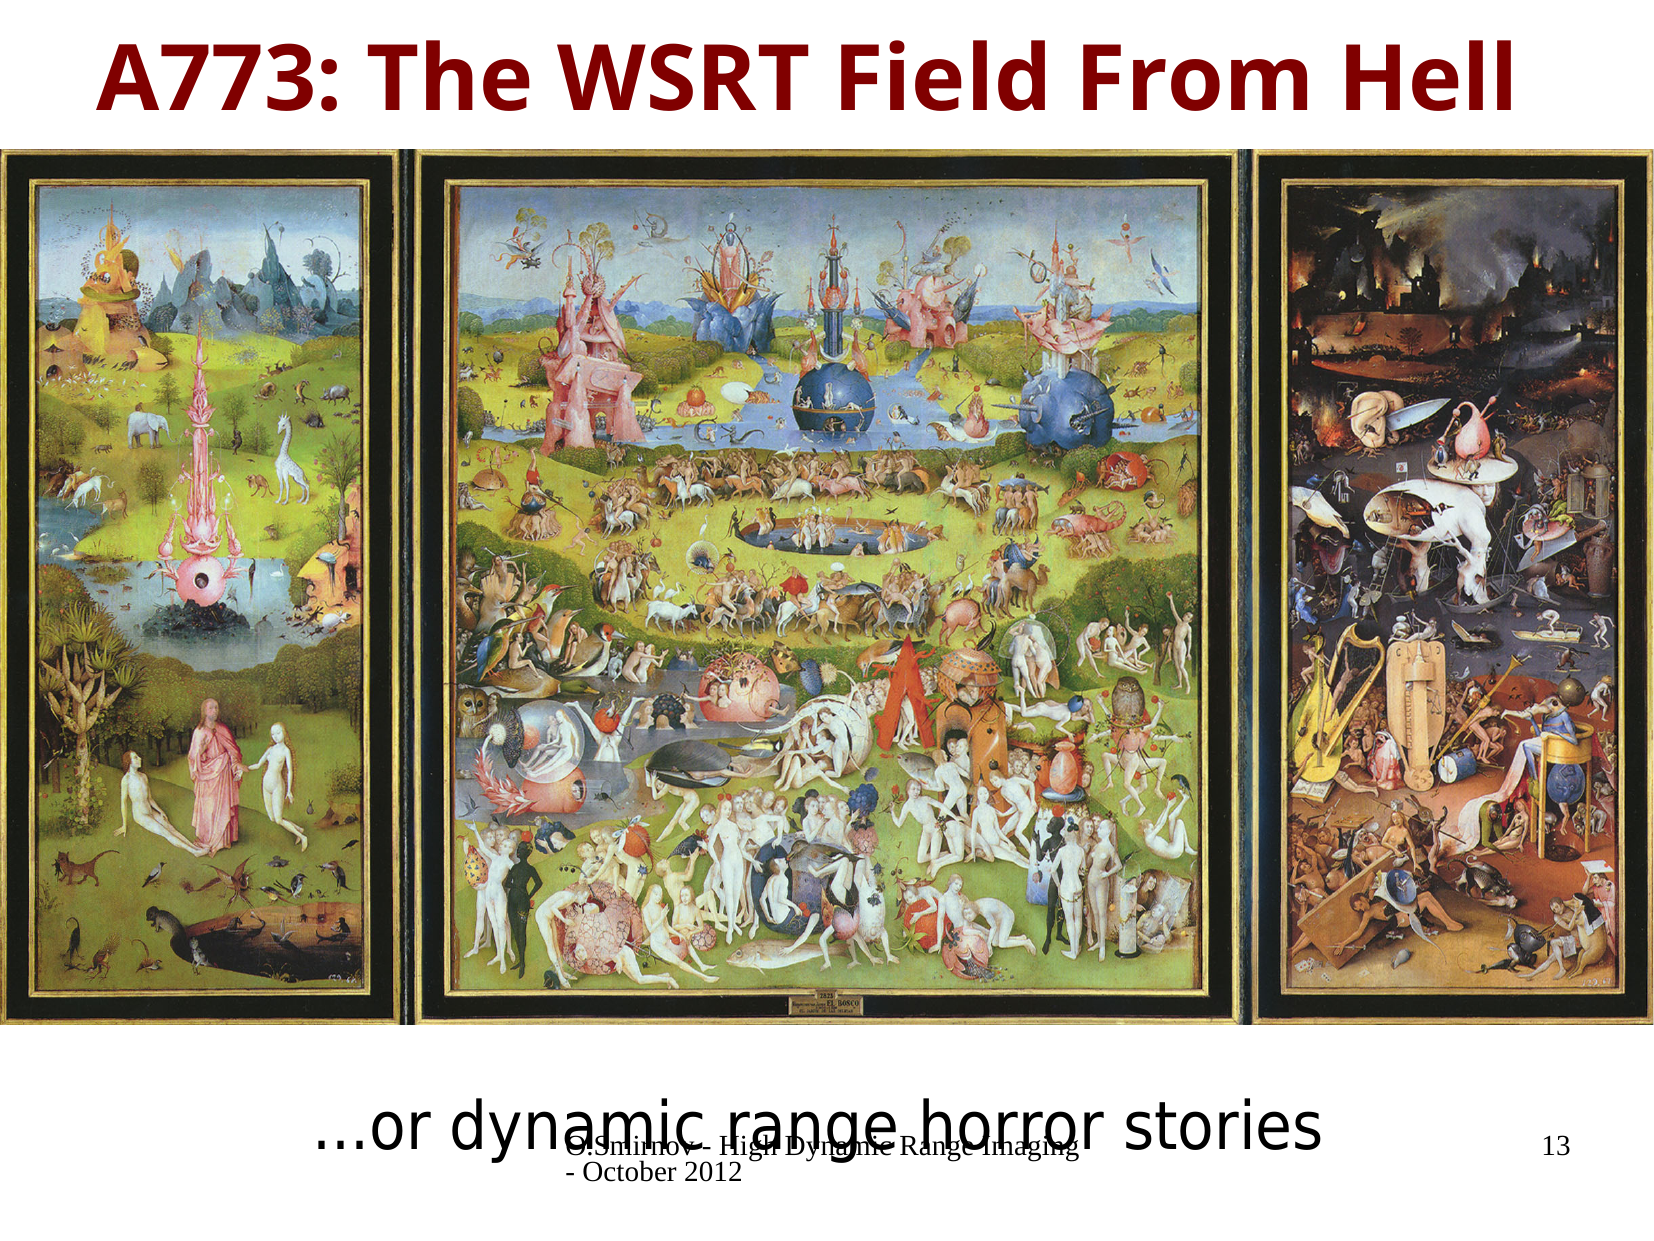

# A773: The WSRT Field From Hell
...or dynamic range horror stories
O.Smirnov - High Dynamic Range Imaging - October 2012
13